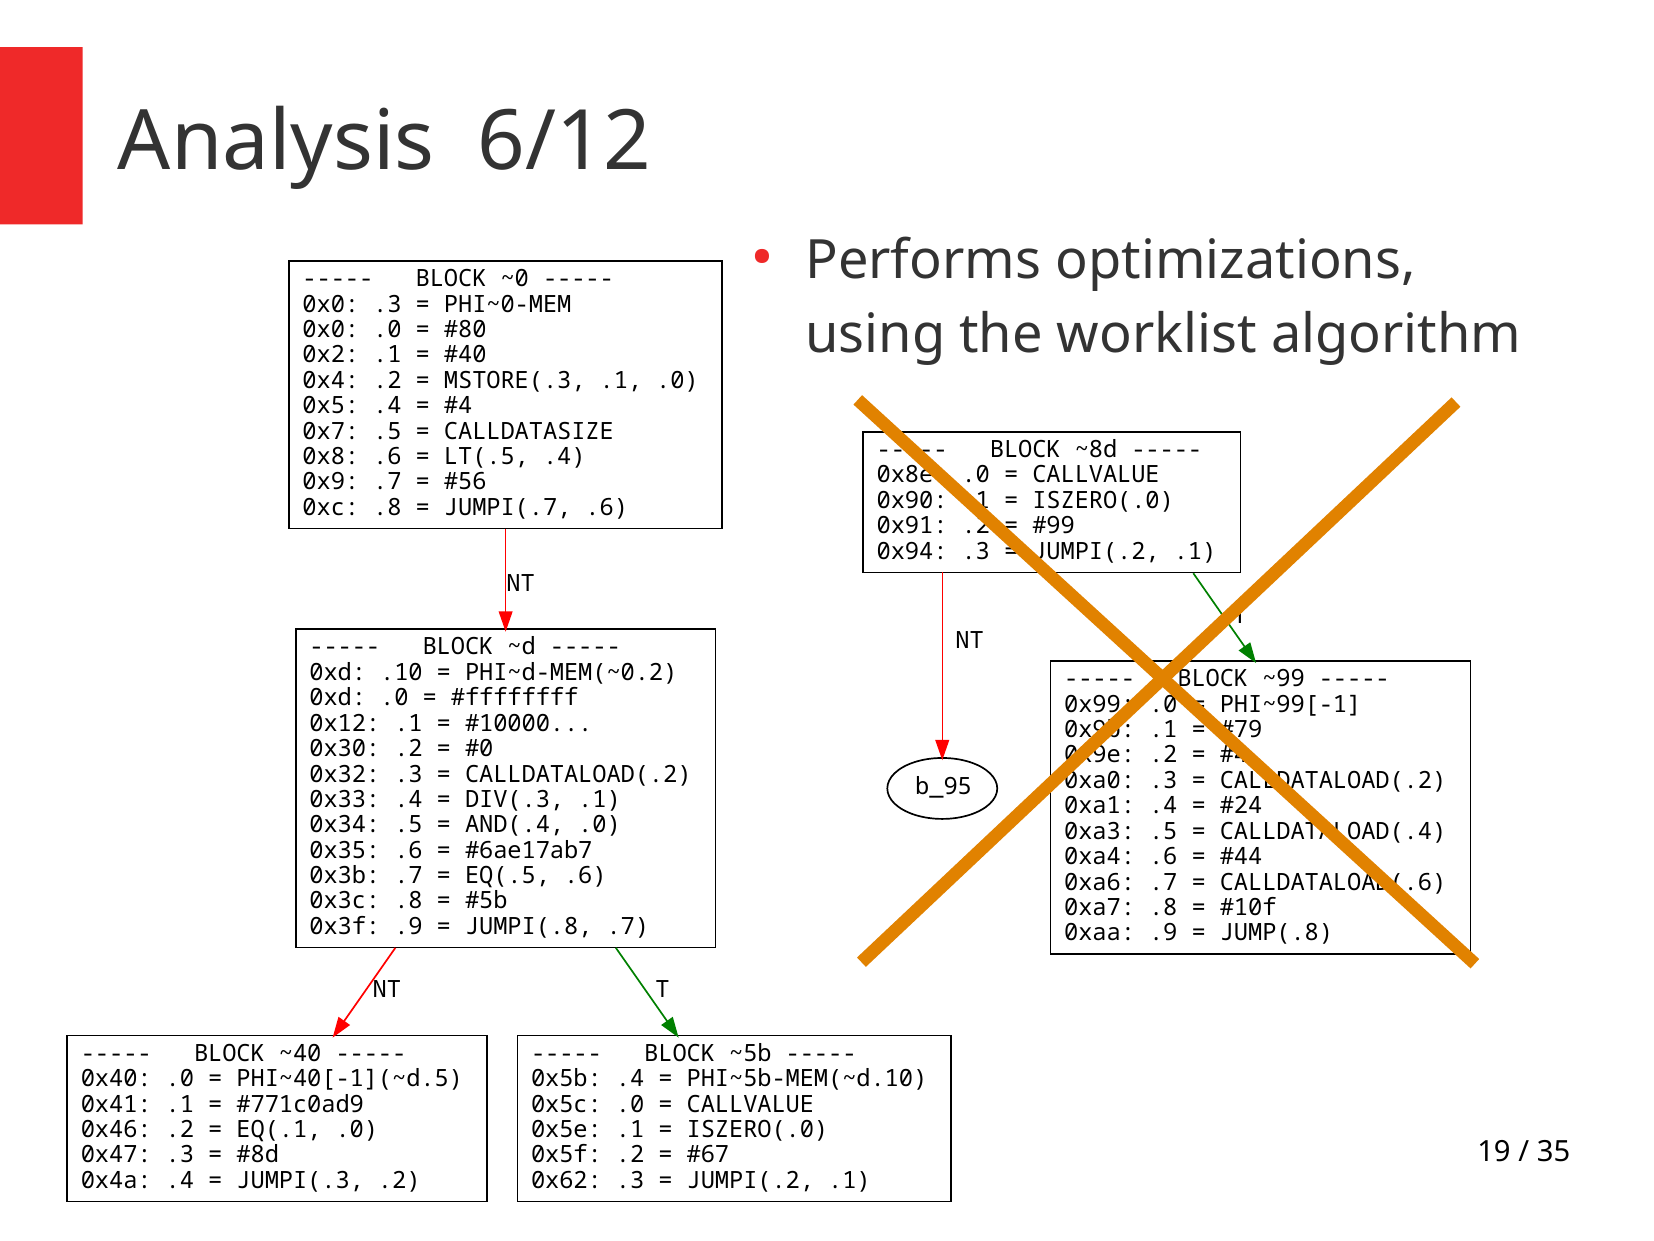

# Analysis 6/12
Performs optimizations,
using the worklist algorithm
19